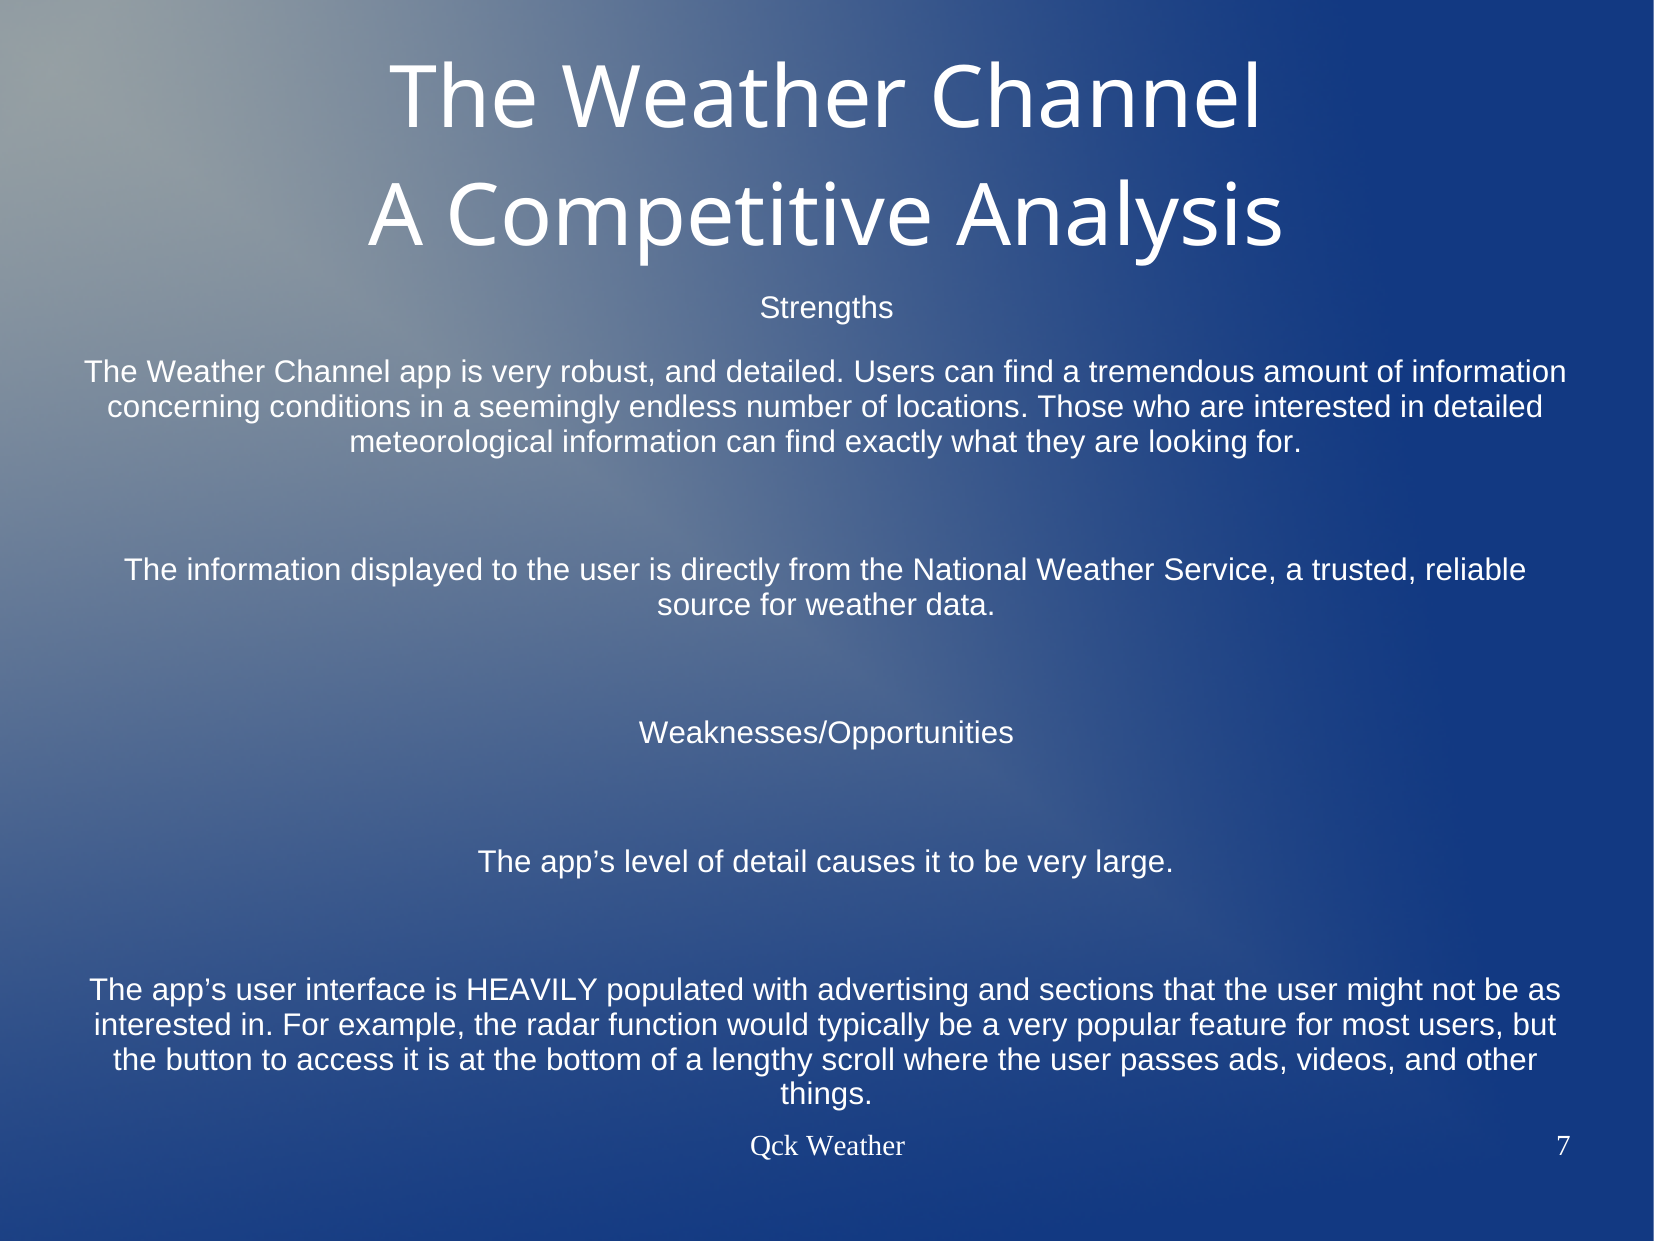

# The Weather Channel A Competitive Analysis
Strengths
The Weather Channel app is very robust, and detailed. Users can find a tremendous amount of information concerning conditions in a seemingly endless number of locations. Those who are interested in detailed meteorological information can find exactly what they are looking for.
The information displayed to the user is directly from the National Weather Service, a trusted, reliable source for weather data.
Weaknesses/Opportunities
The app’s level of detail causes it to be very large.
The app’s user interface is HEAVILY populated with advertising and sections that the user might not be as interested in. For example, the radar function would typically be a very popular feature for most users, but the button to access it is at the bottom of a lengthy scroll where the user passes ads, videos, and other things.
Qck Weather
7